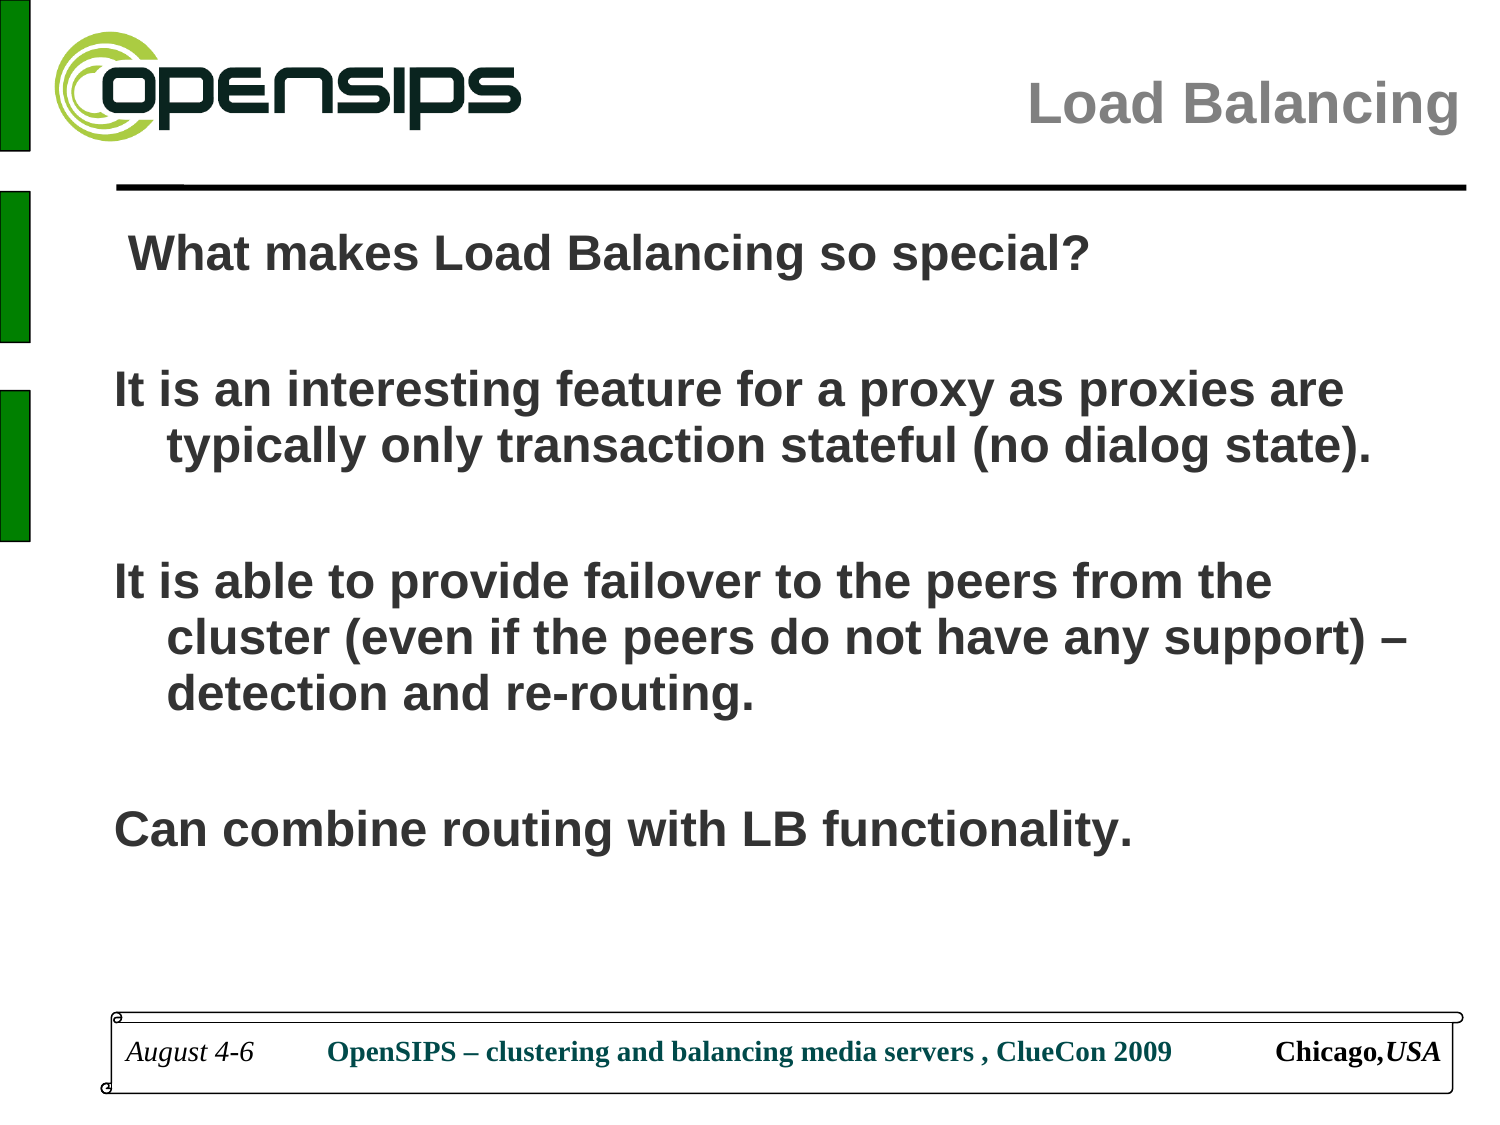

Load Balancing
# What makes Load Balancing so special?
It is an interesting feature for a proxy as proxies are typically only transaction stateful (no dialog state).
It is able to provide failover to the peers from the cluster (even if the peers do not have any support) – detection and re-routing.
Can combine routing with LB functionality.